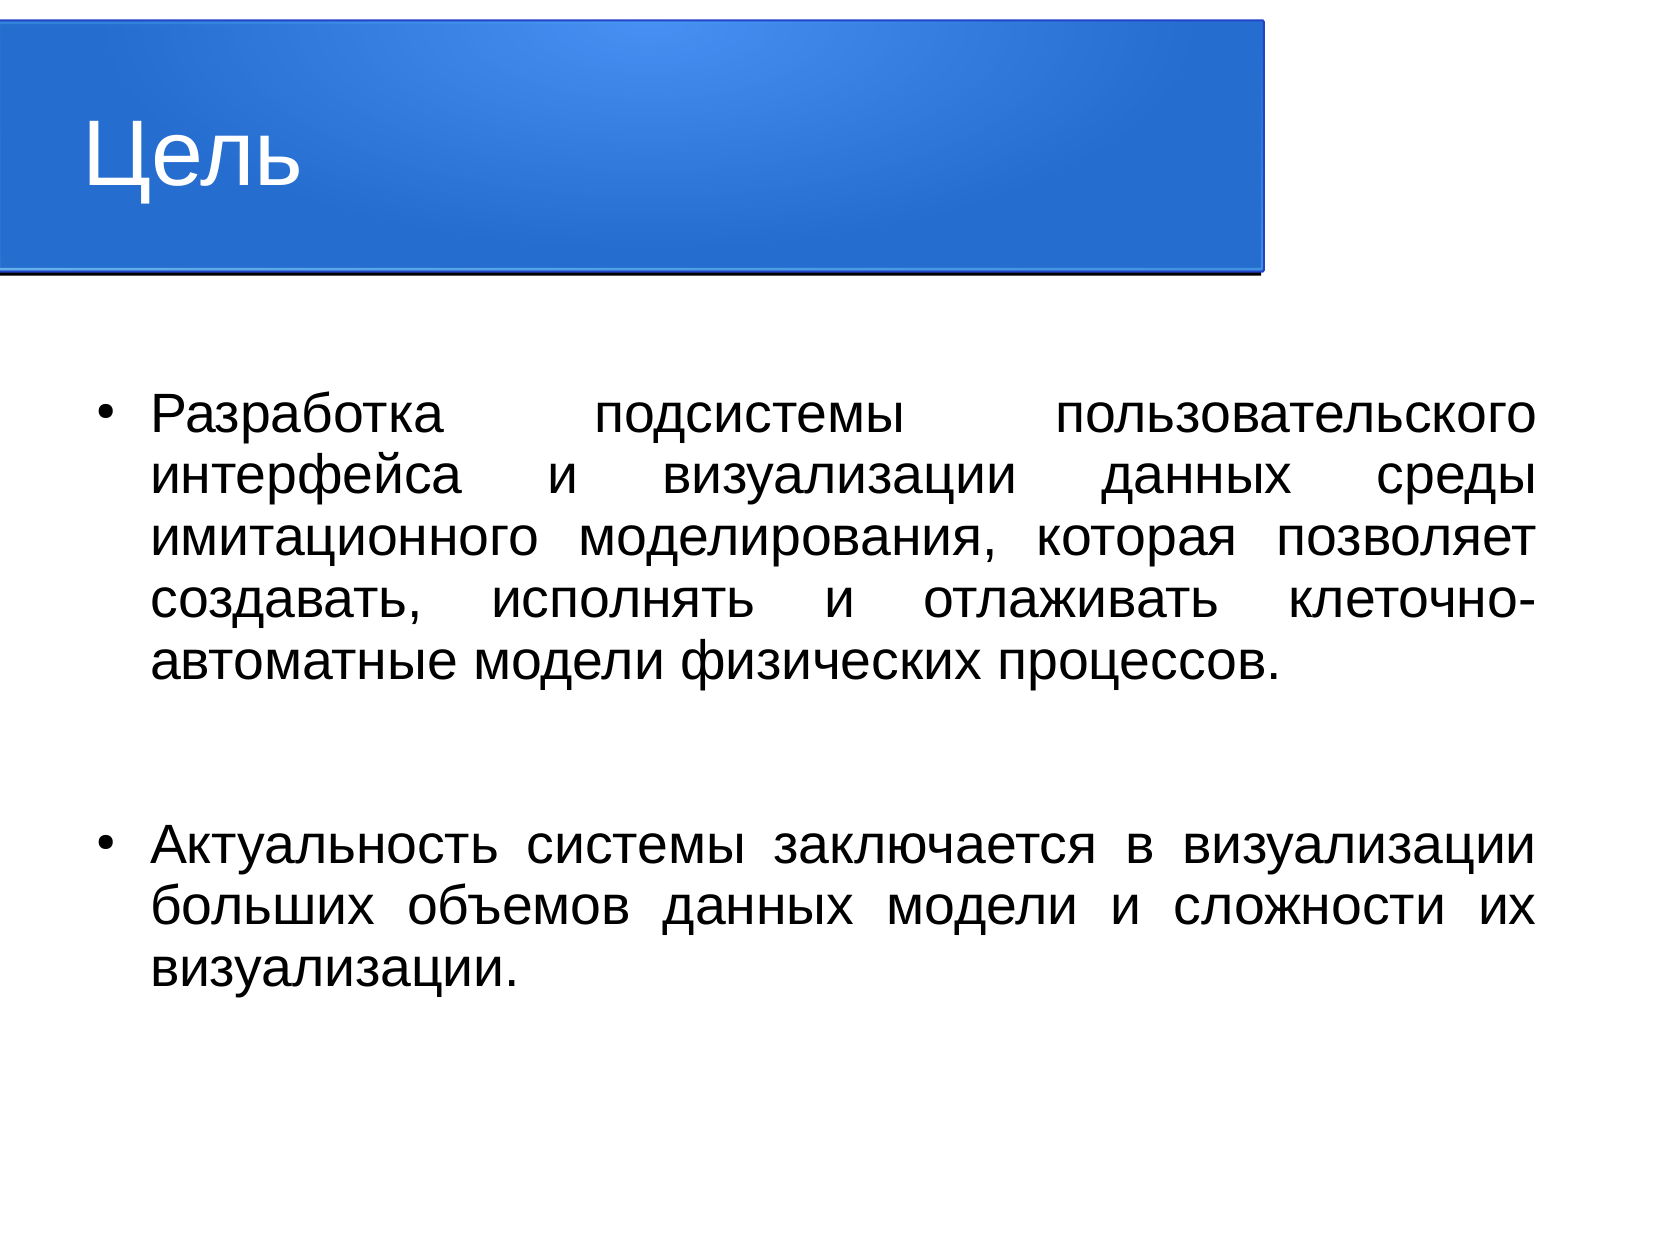

# Цель
Разработка подсистемы пользовательского интерфейса и визуализации данных среды имитационного моделирования, которая позволяет создавать, исполнять и отлаживать клеточно-автоматные модели физических процессов.
Актуальность системы заключается в визуализации больших объемов данных модели и сложности их визуализации.